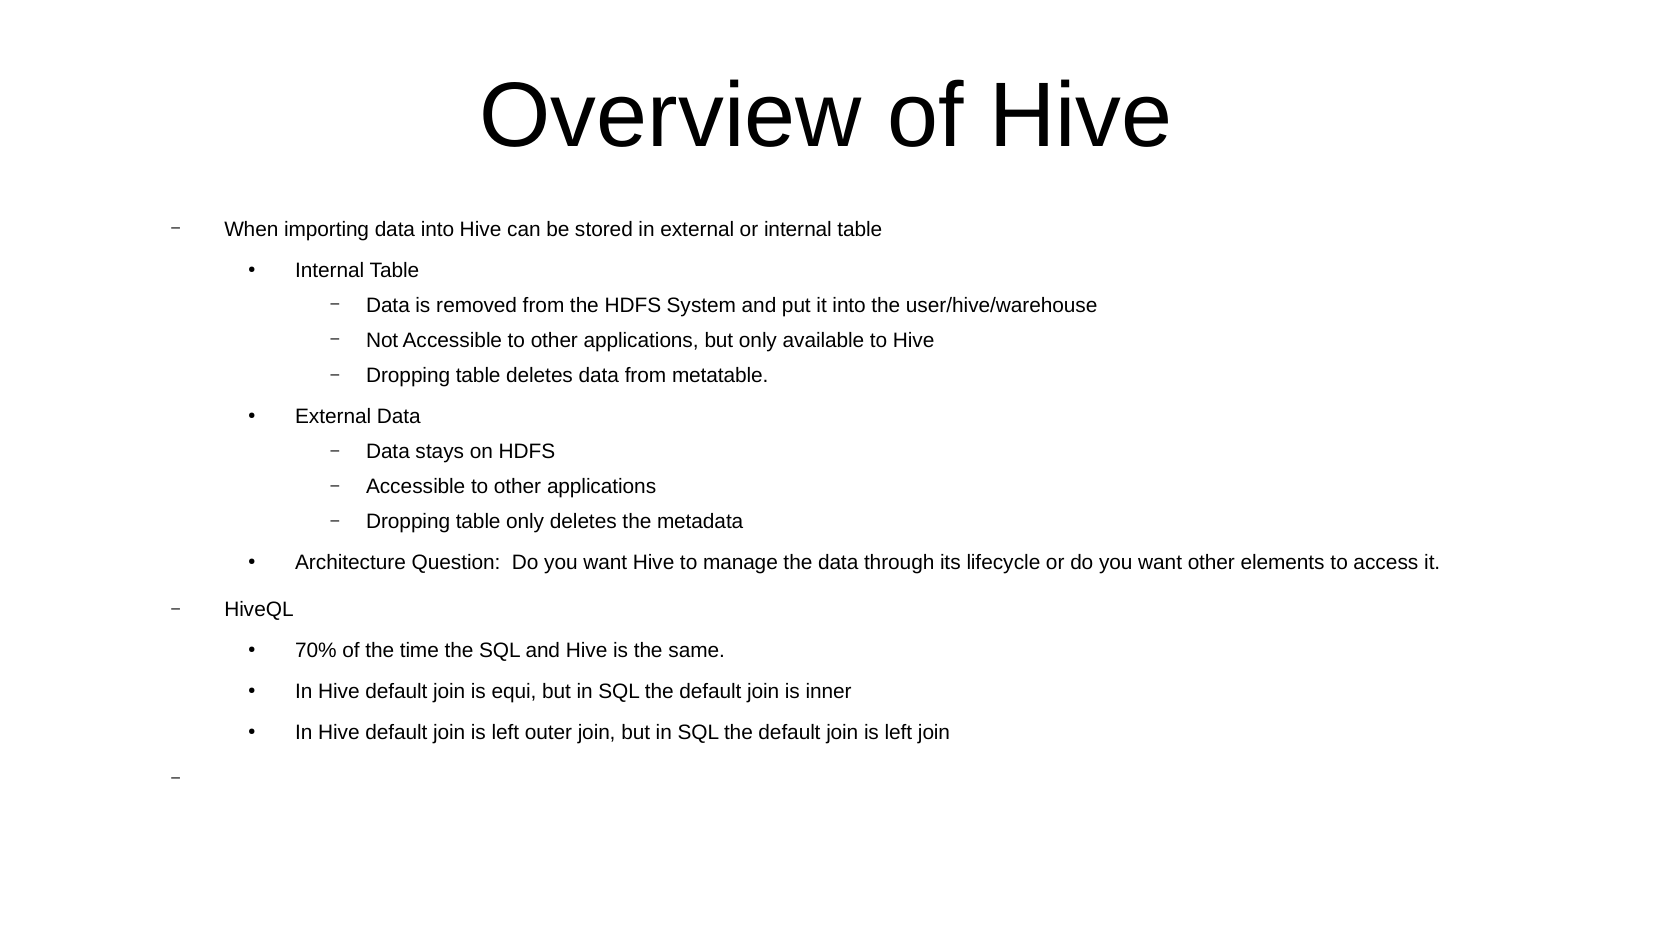

# Overview of Hive
When importing data into Hive can be stored in external or internal table
Internal Table
Data is removed from the HDFS System and put it into the user/hive/warehouse
Not Accessible to other applications, but only available to Hive
Dropping table deletes data from metatable.
External Data
Data stays on HDFS
Accessible to other applications
Dropping table only deletes the metadata
Architecture Question: Do you want Hive to manage the data through its lifecycle or do you want other elements to access it.
HiveQL
70% of the time the SQL and Hive is the same.
In Hive default join is equi, but in SQL the default join is inner
In Hive default join is left outer join, but in SQL the default join is left join